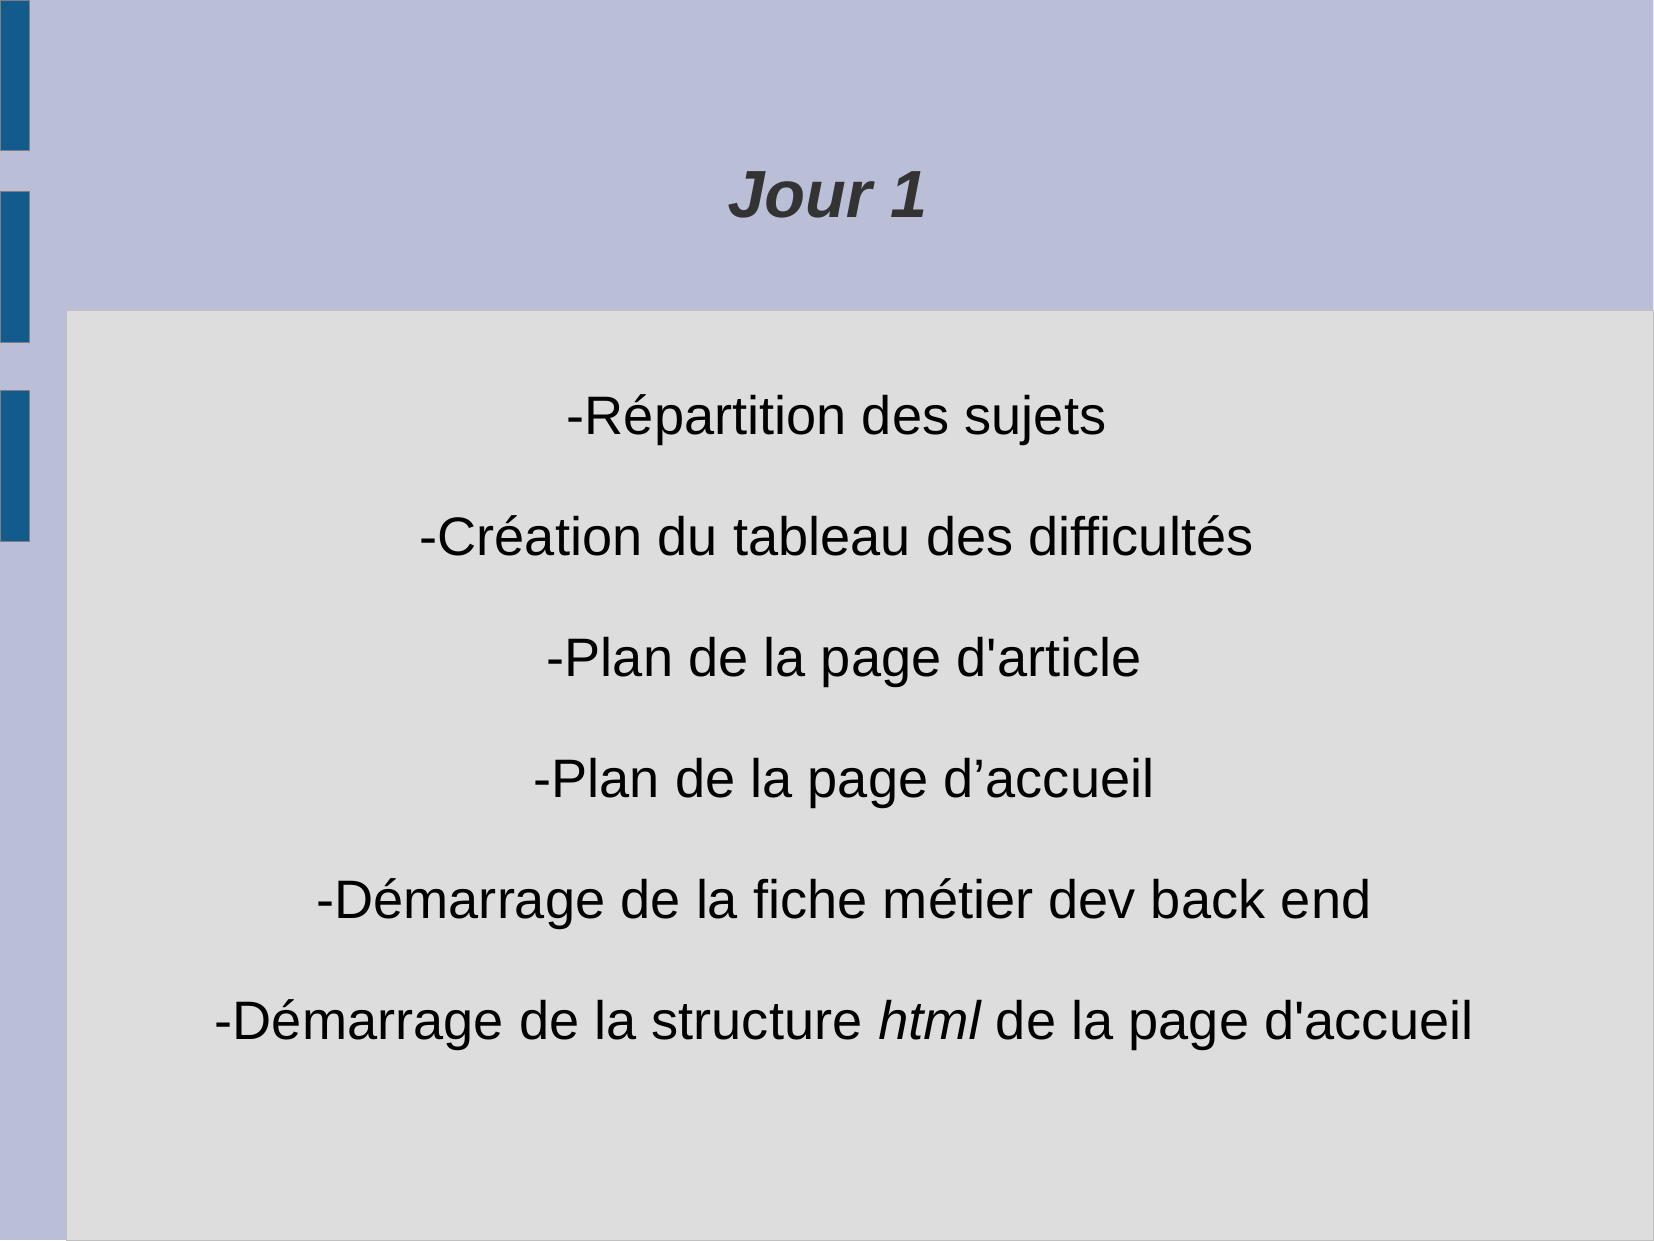

# Jour 1
-Répartition des sujets
-Création du tableau des difficultés
-Plan de la page d'article
-Plan de la page d’accueil
-Démarrage de la fiche métier dev back end
-Démarrage de la structure html de la page d'accueil